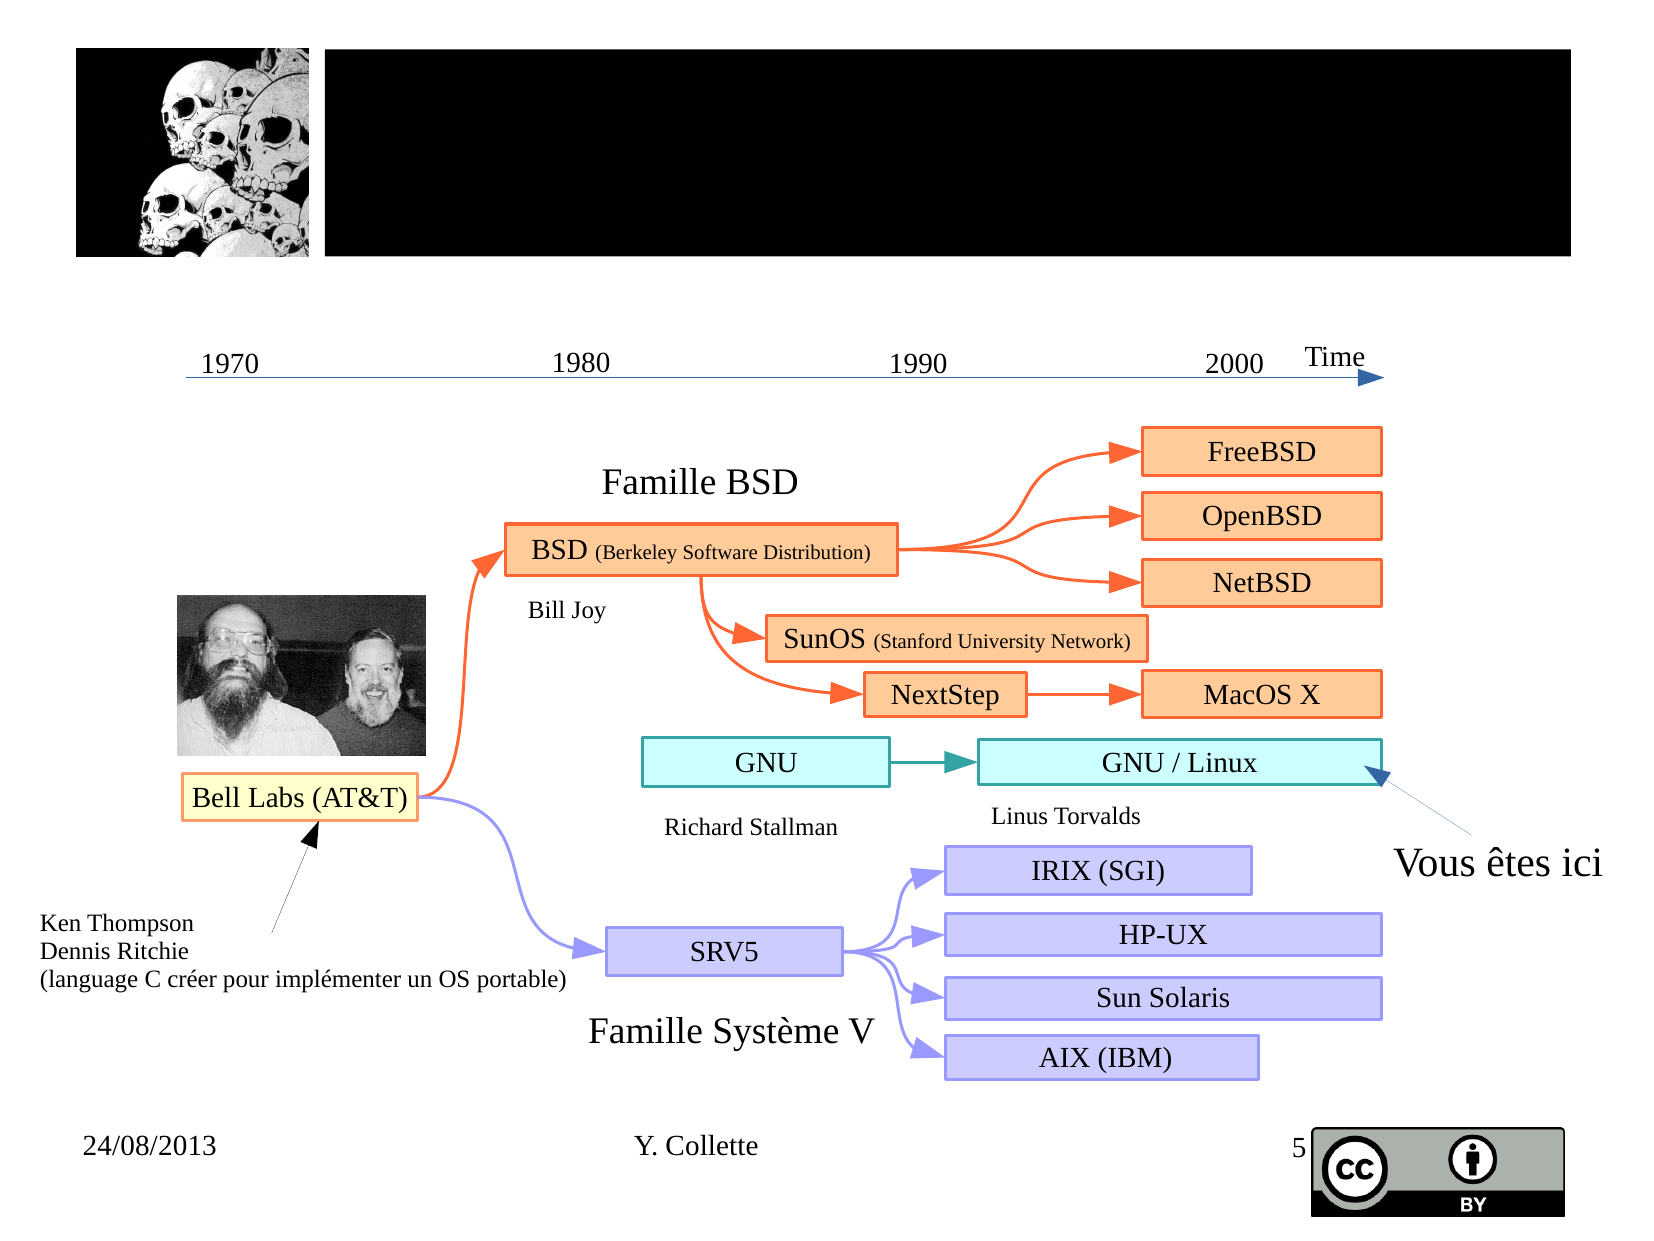

# Arbre généalogique d'Unix
Time
1980
1970
2000
1990
FreeBSD
Famille BSD
OpenBSD
BSD (Berkeley Software Distribution)
NetBSD
Bill Joy
SunOS (Stanford University Network)
MacOS X
NextStep
GNU
GNU / Linux
Bell Labs (AT&T)
Linus Torvalds
Richard Stallman
Vous êtes ici
IRIX (SGI)
Ken Thompson
Dennis Ritchie
(language C créer pour implémenter un OS portable)
HP-UX
SRV5
Sun Solaris
Famille Système V
 AIX (IBM)
Y. Collette
5